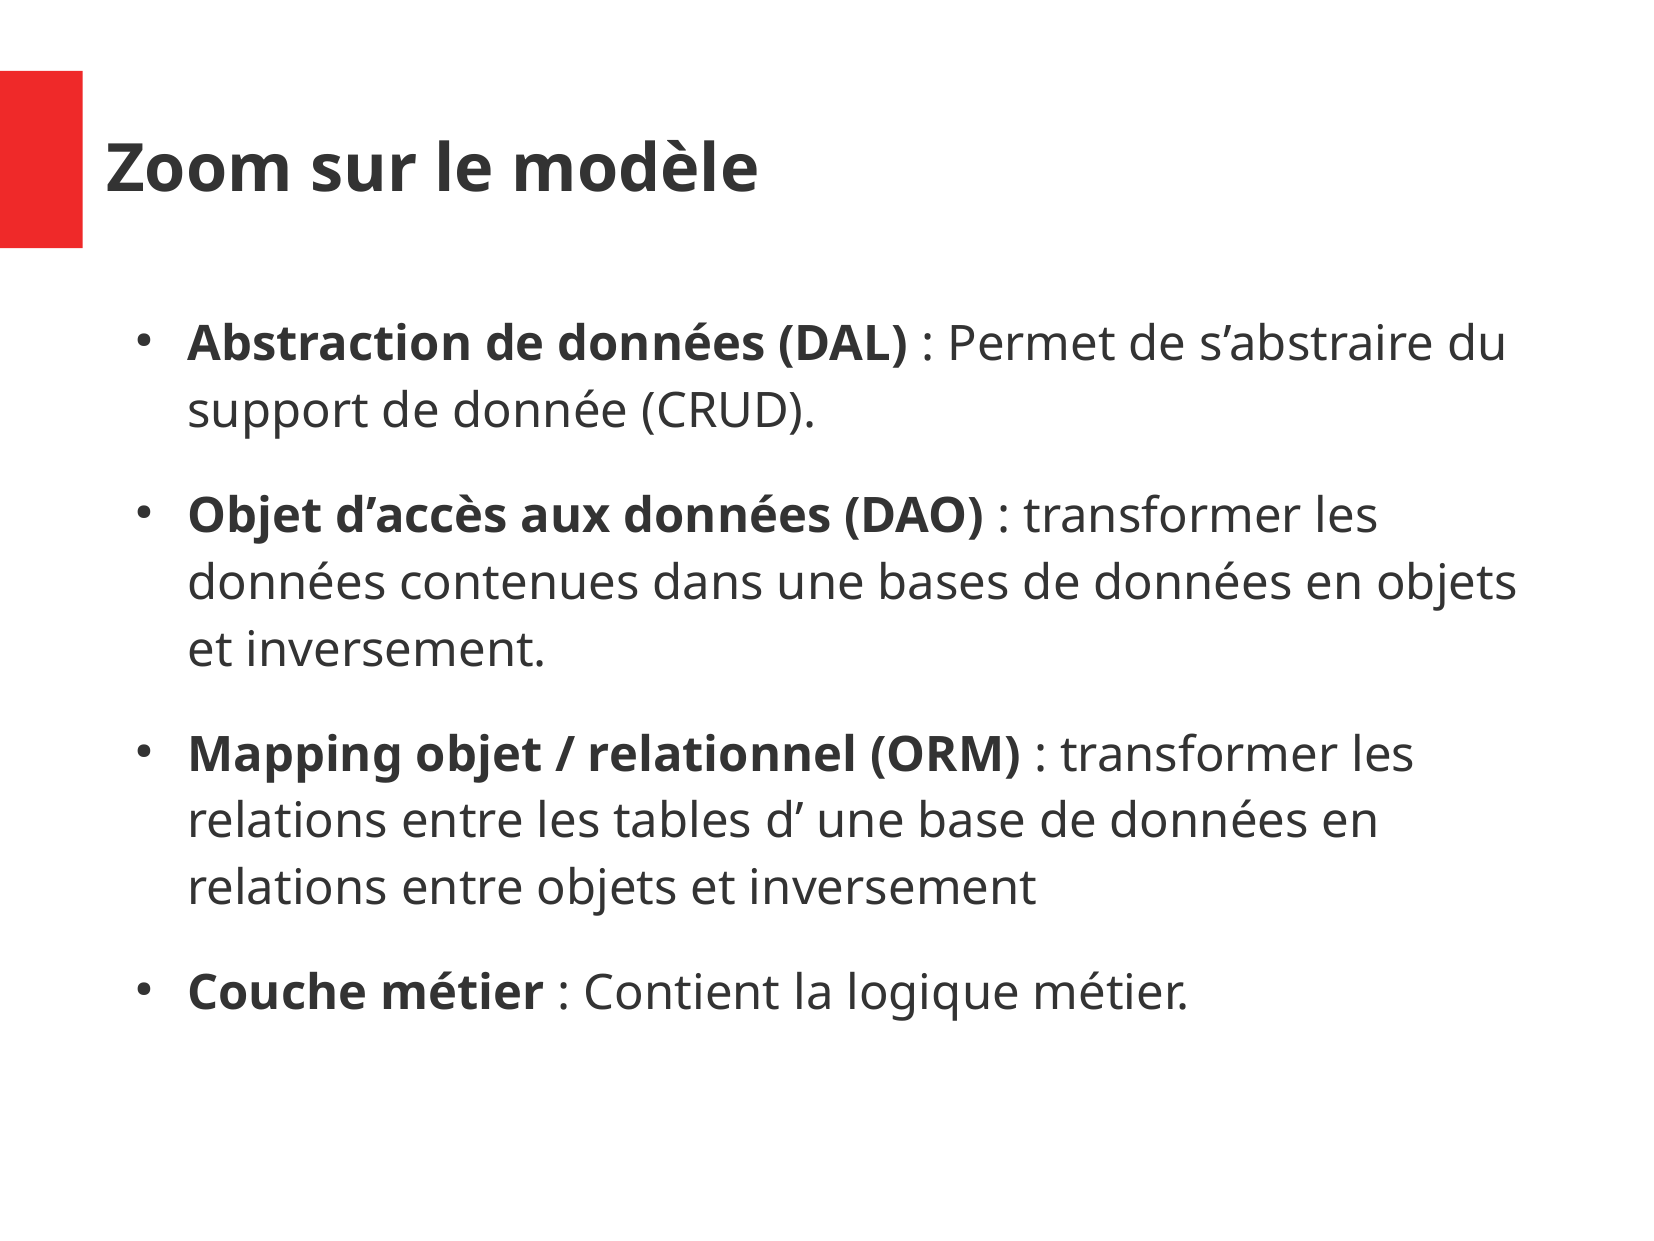

# Zoom sur le modèle
Abstraction de données (DAL) : Permet de s’abstraire du support de donnée (CRUD).
Objet d’accès aux données (DAO) : transformer les données contenues dans une bases de données en objets et inversement.
Mapping objet / relationnel (ORM) : transformer les relations entre les tables d’ une base de données en relations entre objets et inversement
Couche métier : Contient la logique métier.